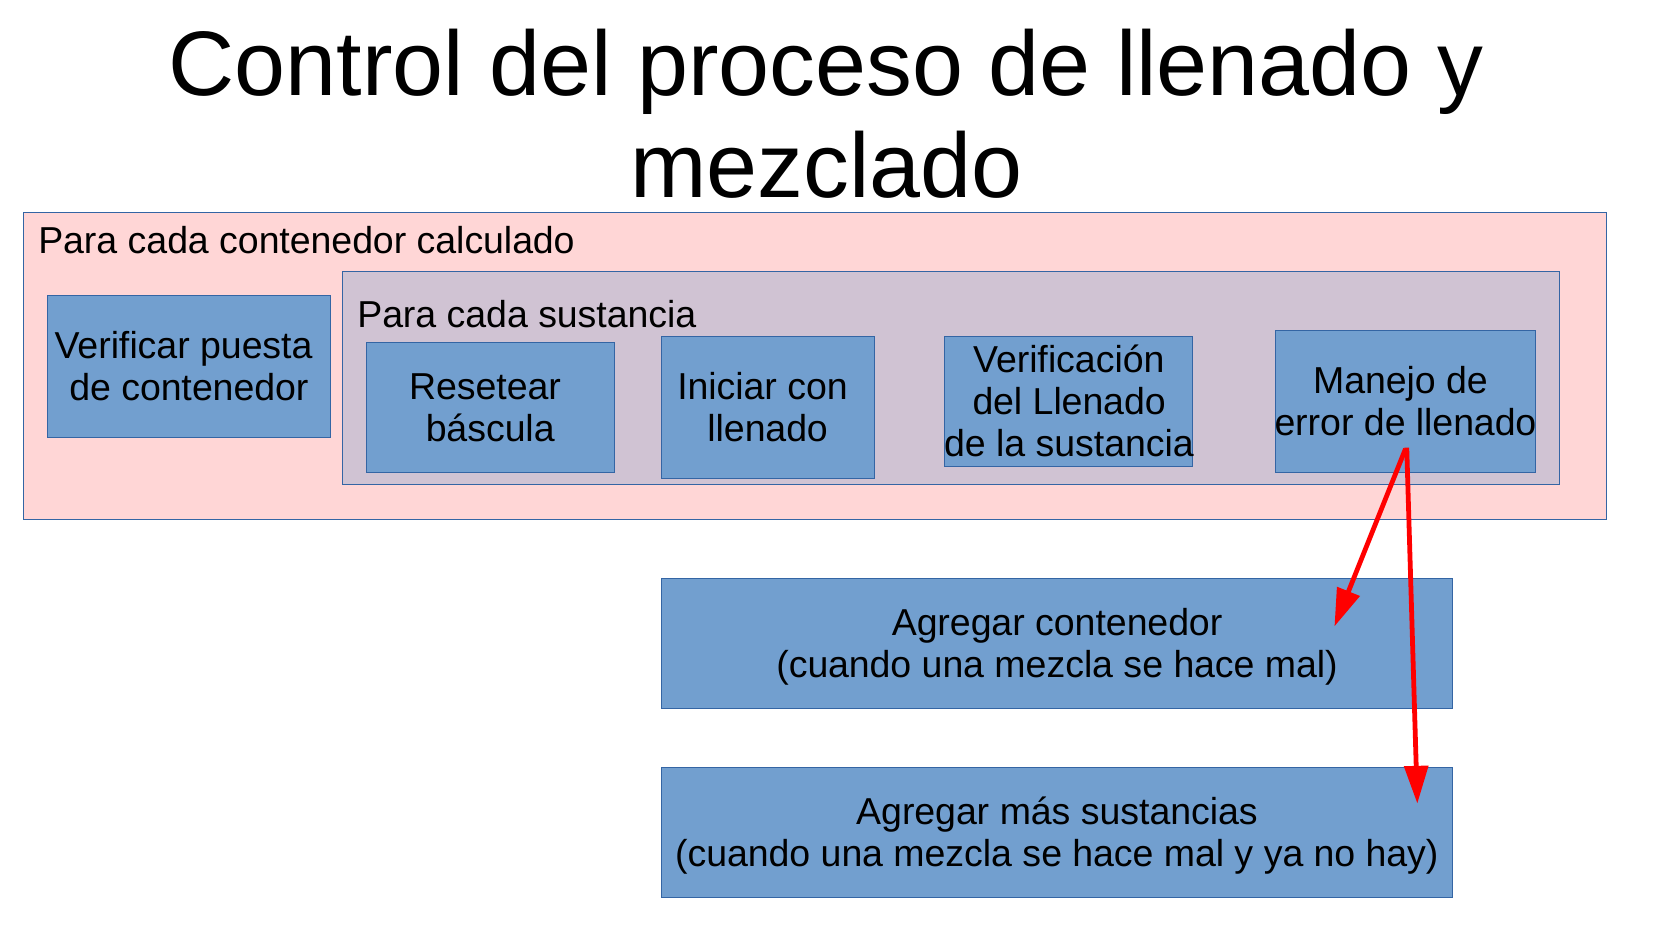

# Control del proceso de llenado y mezclado
Para cada contenedor calculado
Para cada sustancia
Verificar puesta
de contenedor
Manejo de
error de llenado
Iniciar con
llenado
Verificación
del Llenado
de la sustancia
Resetear
báscula
Agregar contenedor
(cuando una mezcla se hace mal)
Agregar más sustancias
(cuando una mezcla se hace mal y ya no hay)